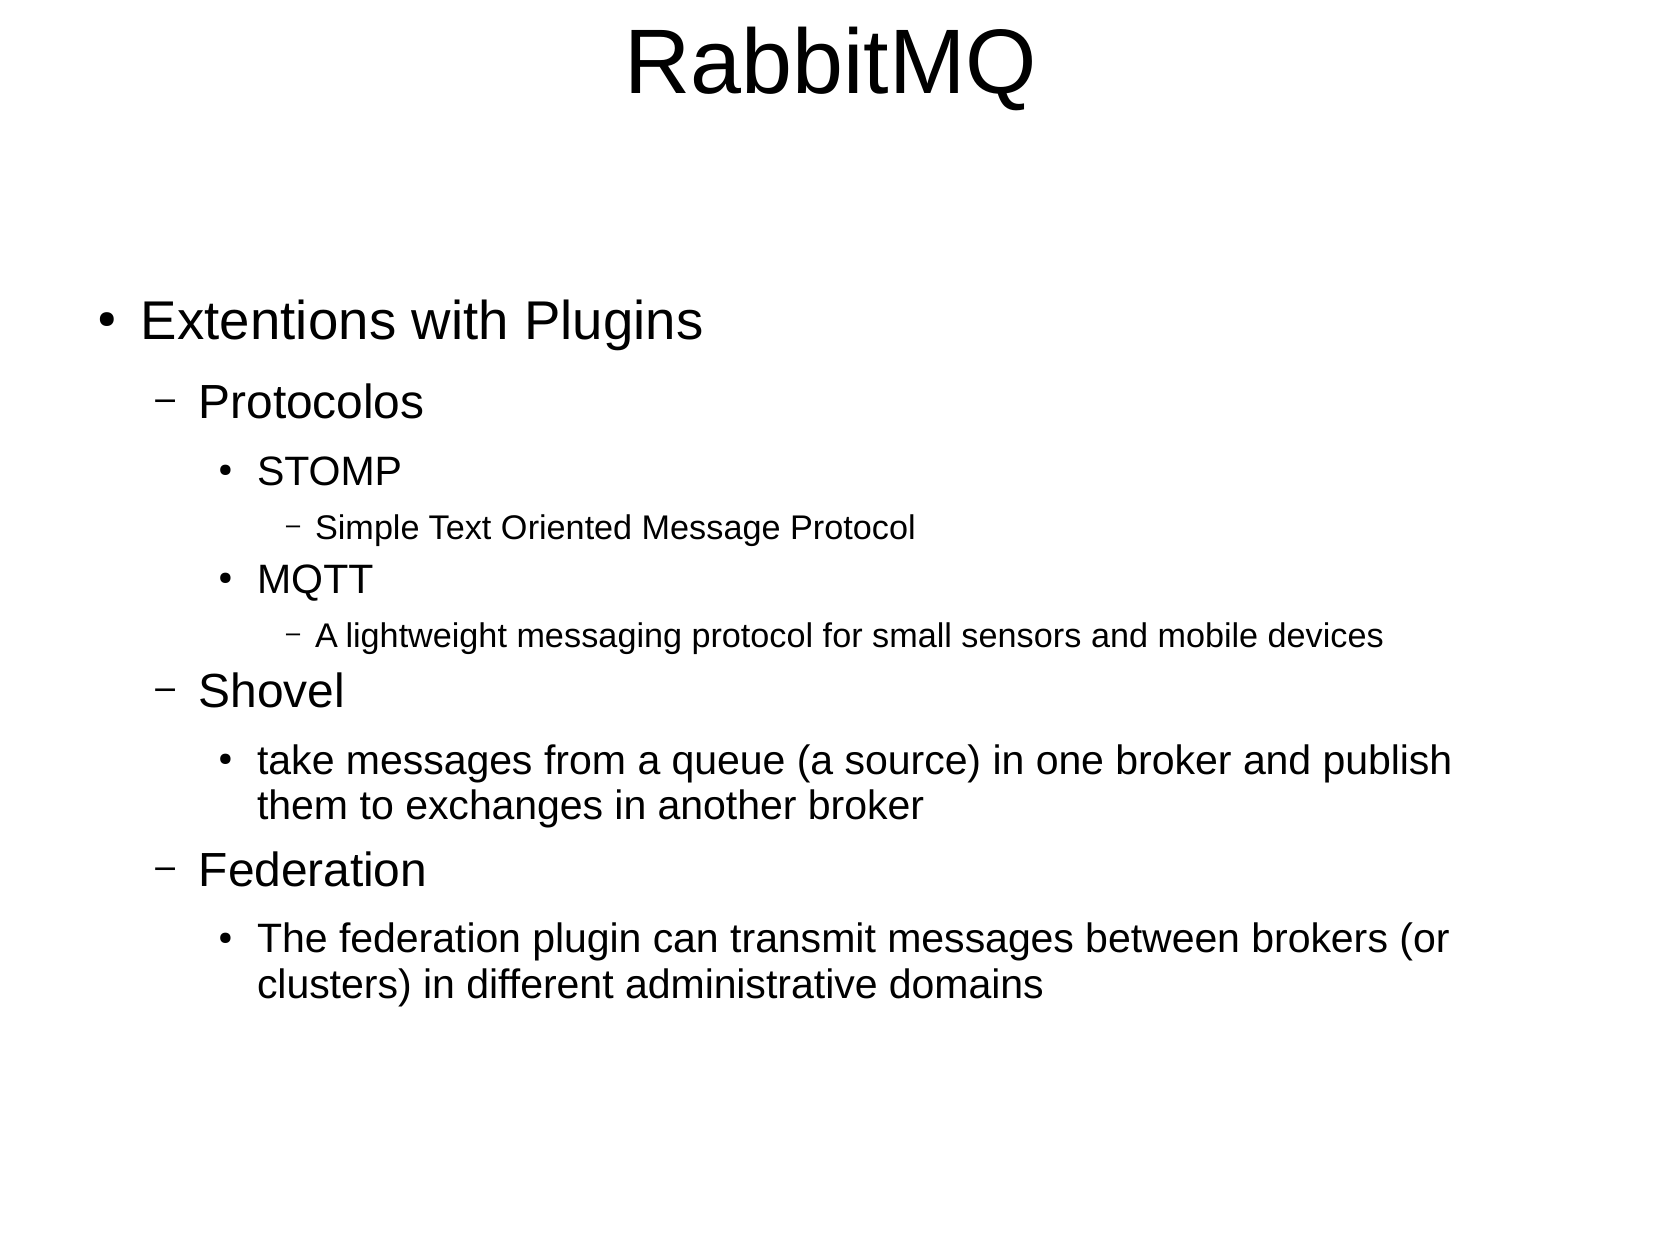

# RabbitMQ
Extentions with Plugins
Protocolos
STOMP
Simple Text Oriented Message Protocol
MQTT
A lightweight messaging protocol for small sensors and mobile devices
Shovel
take messages from a queue (a source) in one broker and publish them to exchanges in another broker
Federation
The federation plugin can transmit messages between brokers (or clusters) in different administrative domains